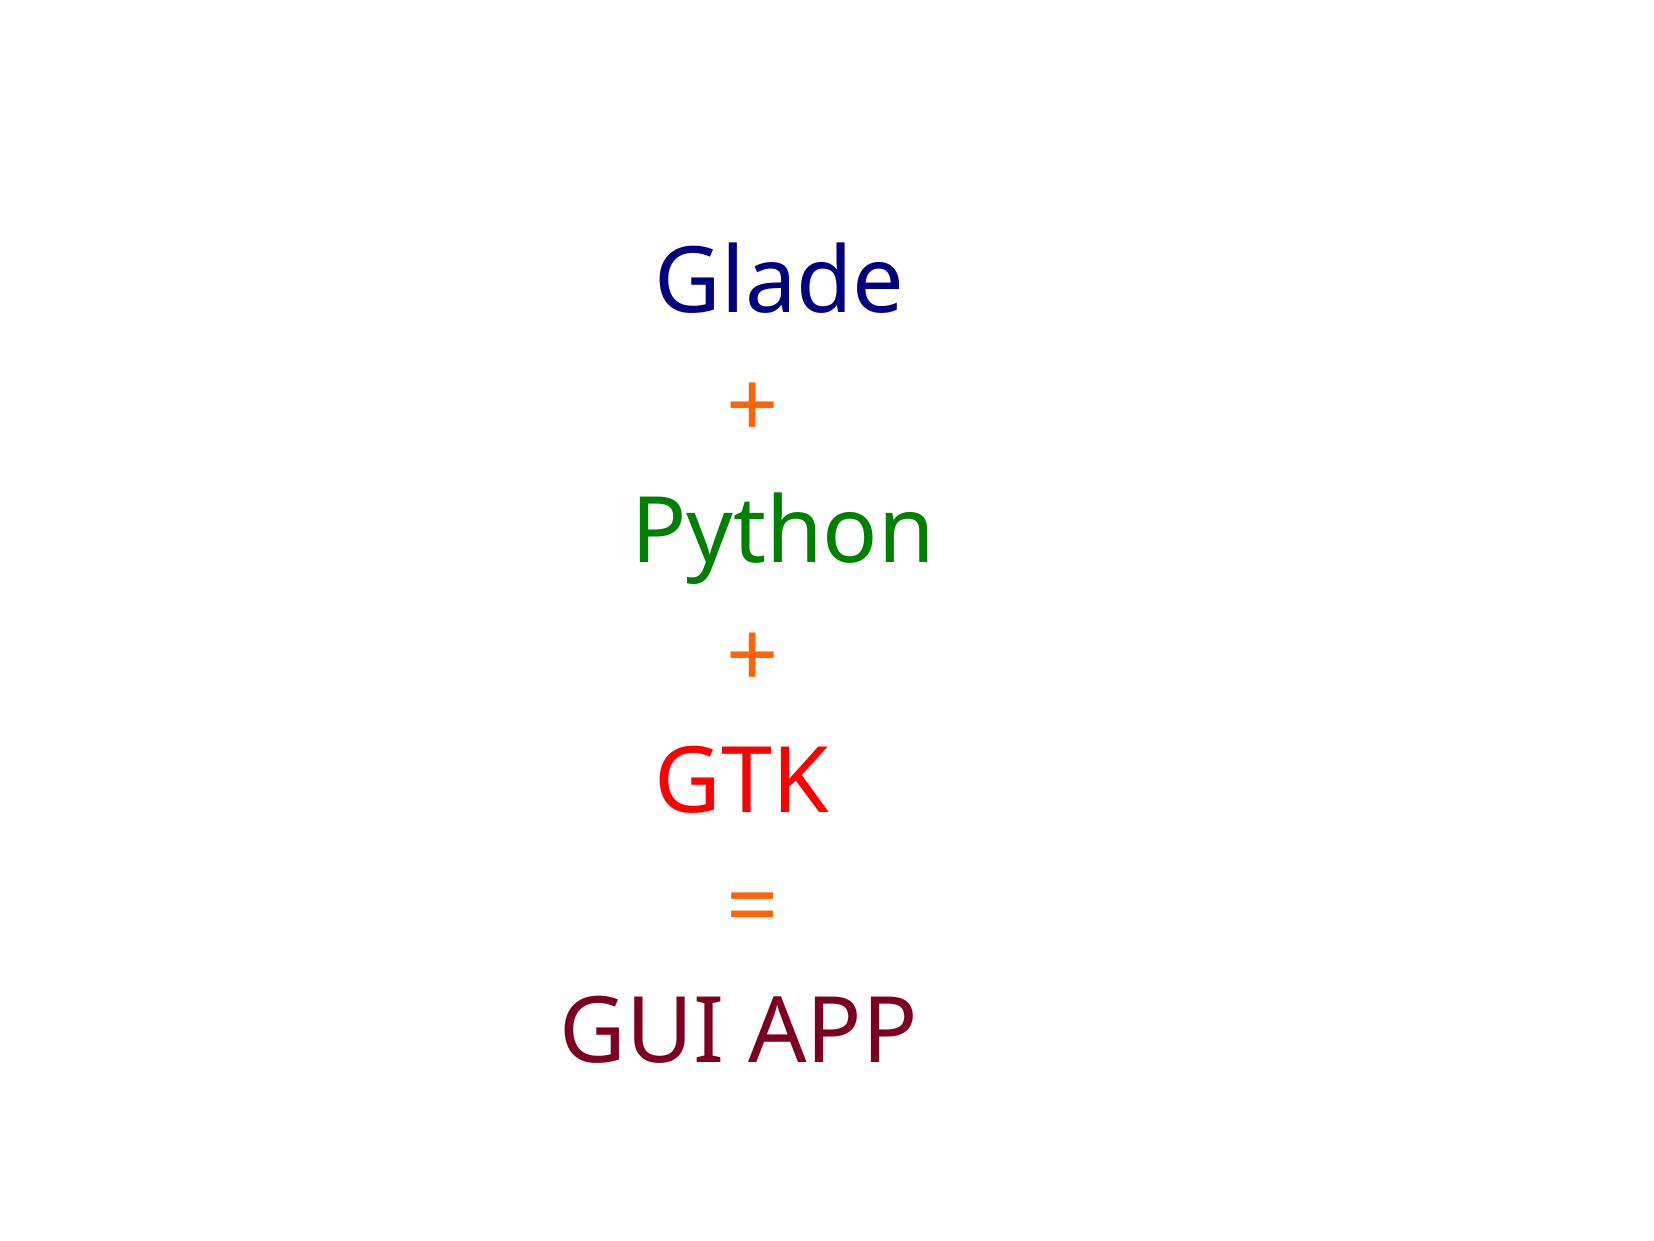

Glade
 +
 Python
 +
 GTK
 =
 GUI APP